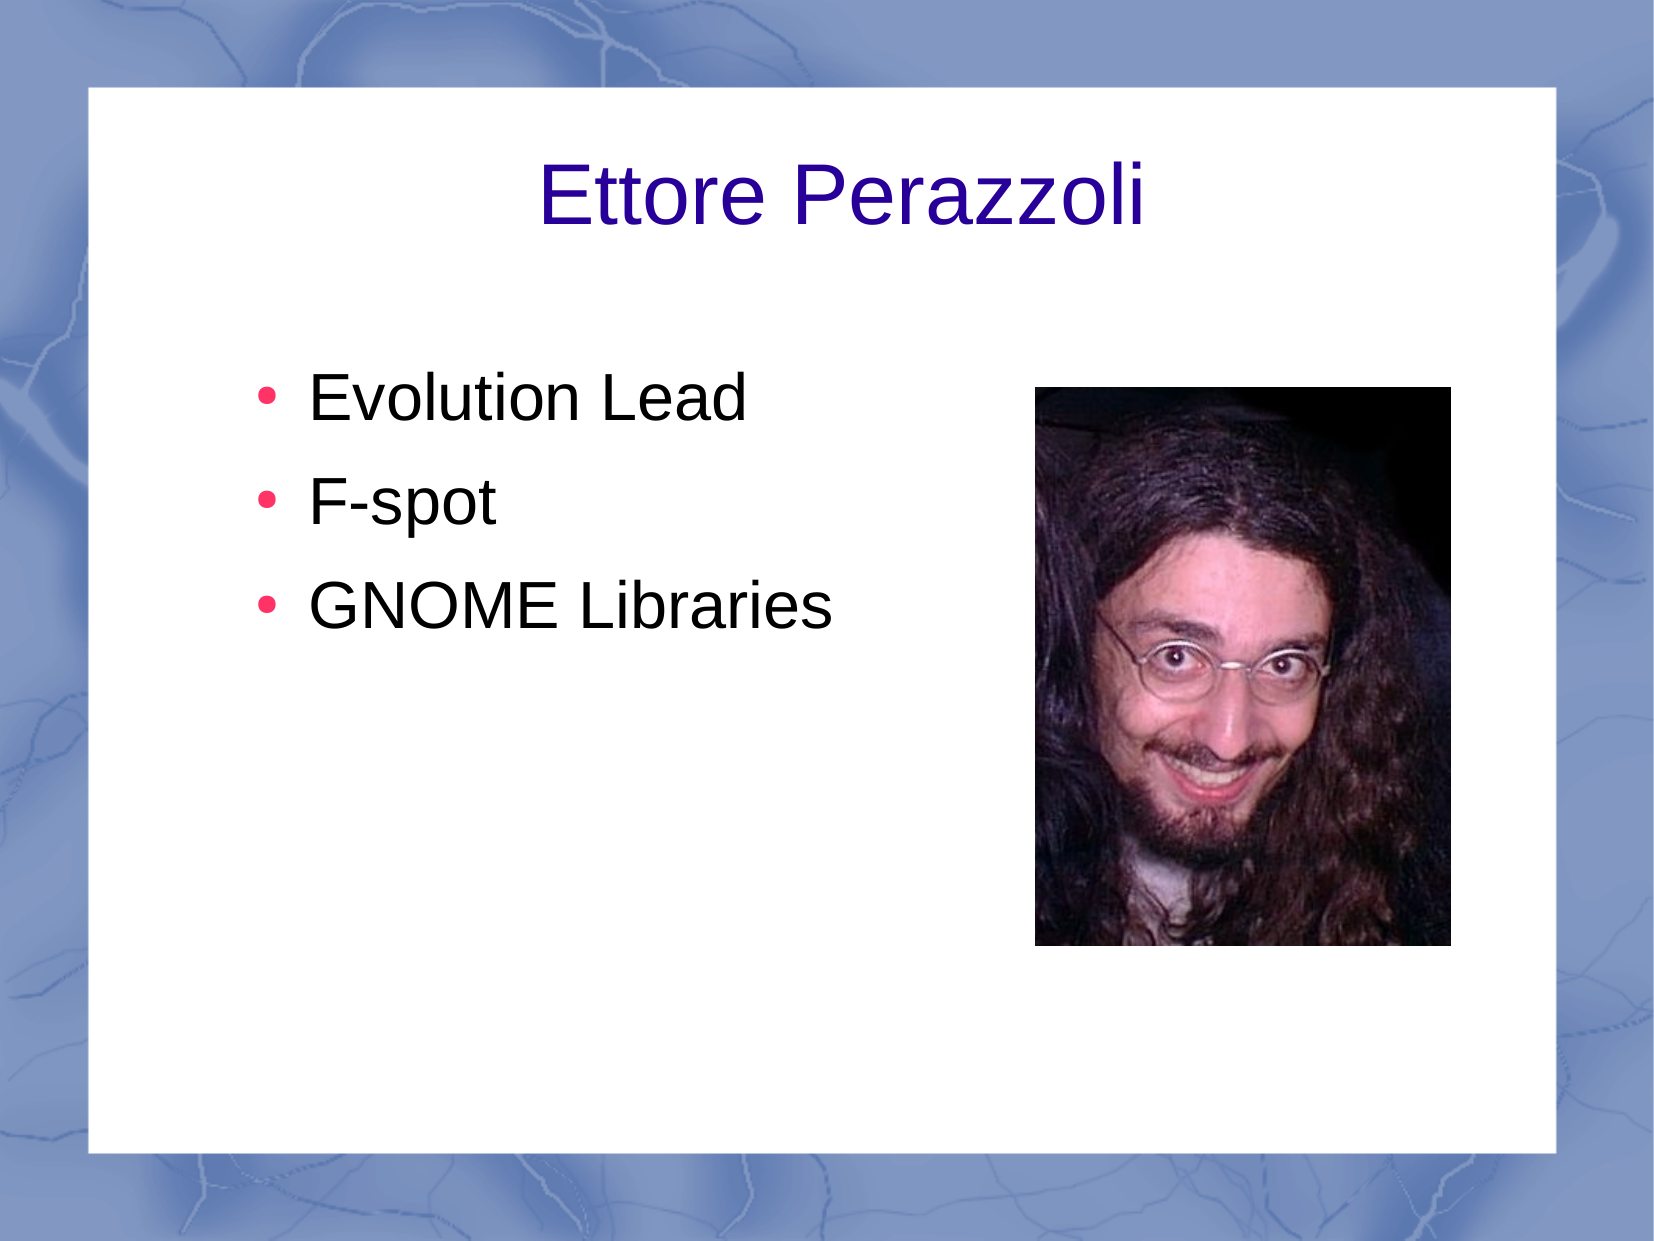

# Ettore Perazzoli
Evolution Lead
F-spot
GNOME Libraries